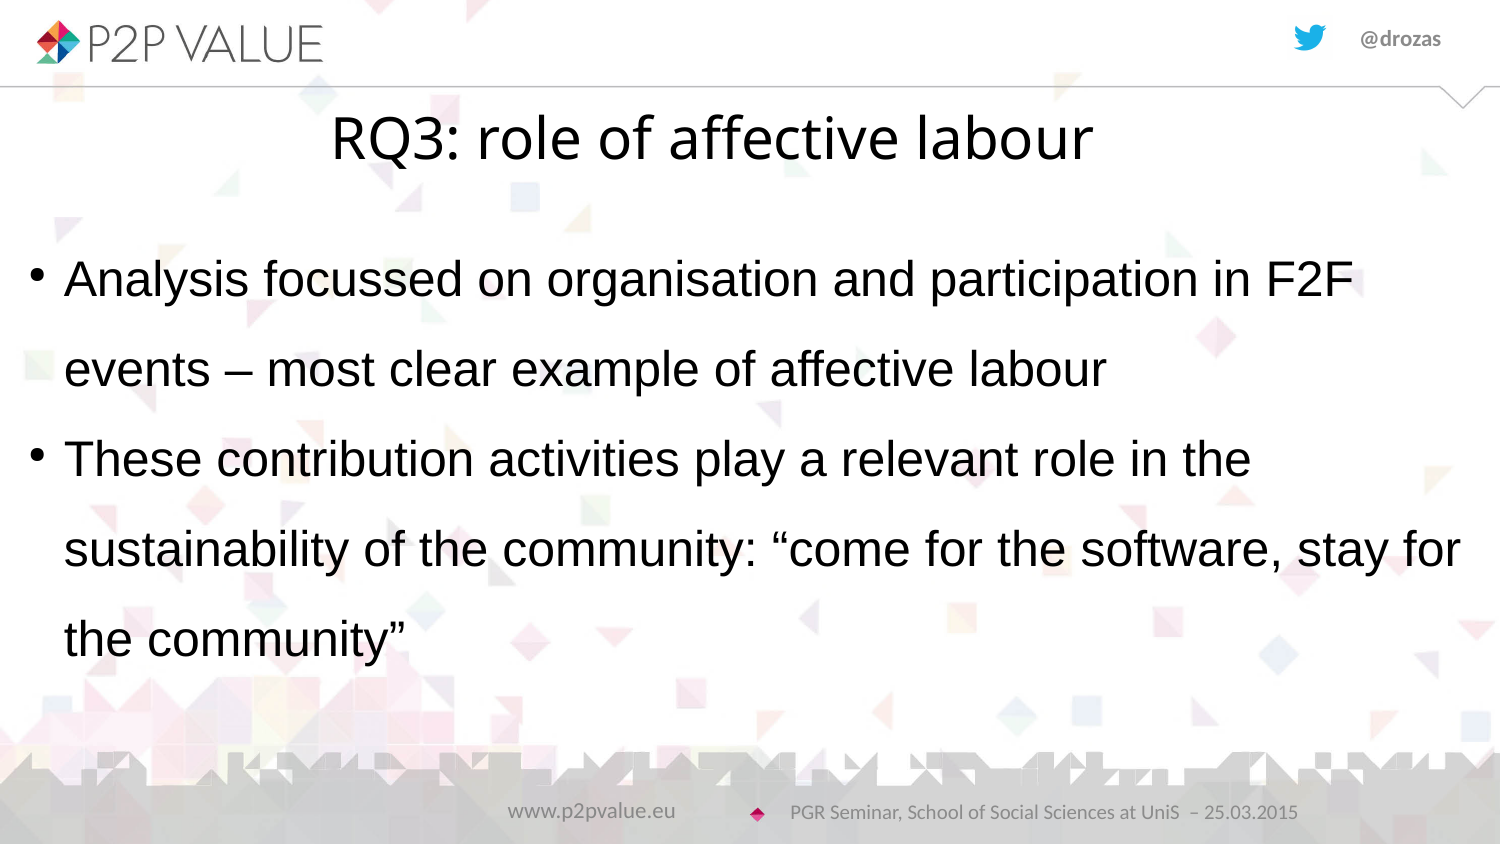

@drozas
# RQ3: role of affective labour
Analysis focussed on organisation and participation in F2F events – most clear example of affective labour
These contribution activities play a relevant role in the sustainability of the community: “come for the software, stay for the community”
PGR Seminar, School of Social Sciences at UniS – 25.03.2015
www.p2pvalue.eu